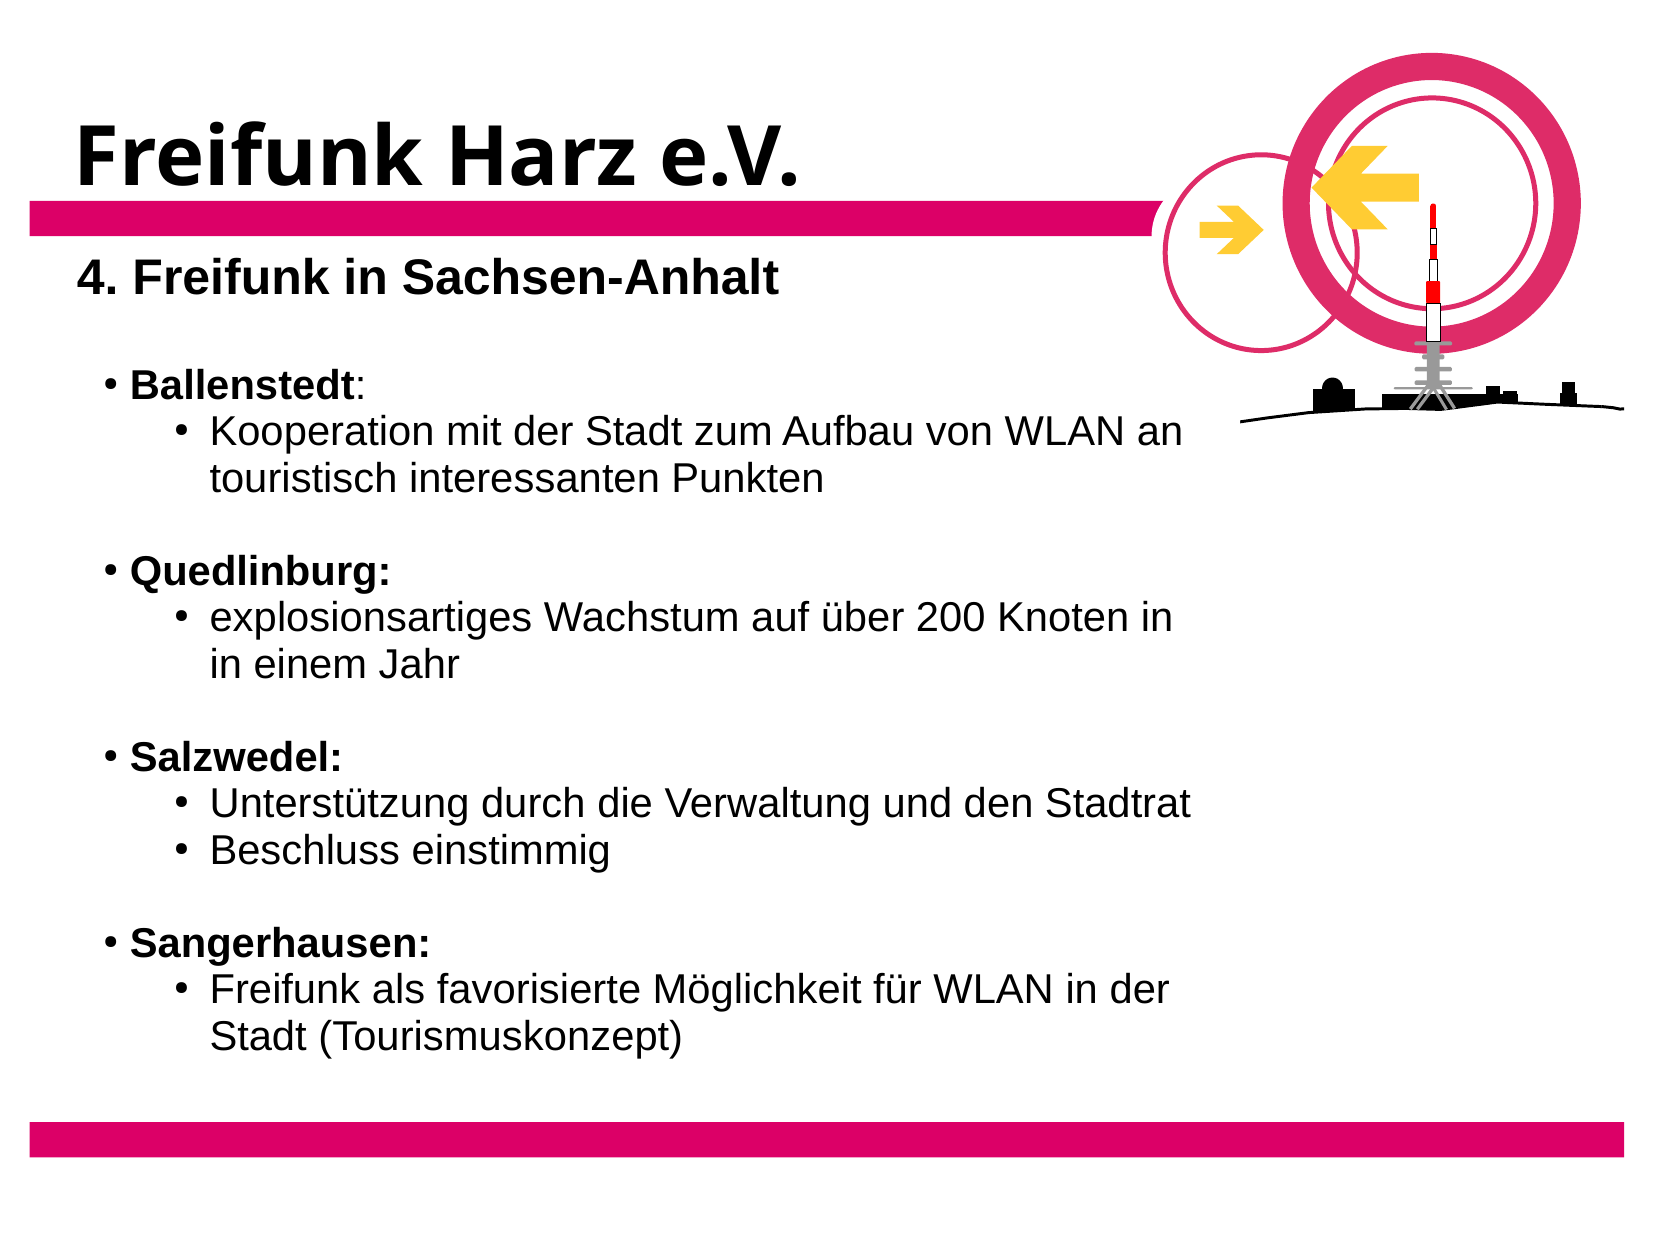

# 4. Freifunk in Sachsen-Anhalt
 Ballenstedt:
Kooperation mit der Stadt zum Aufbau von WLAN an touristisch interessanten Punkten
 Quedlinburg:
explosionsartiges Wachstum auf über 200 Knoten in
in einem Jahr
 Salzwedel:
Unterstützung durch die Verwaltung und den Stadtrat
Beschluss einstimmig
 Sangerhausen:
Freifunk als favorisierte Möglichkeit für WLAN in der Stadt (Tourismuskonzept)